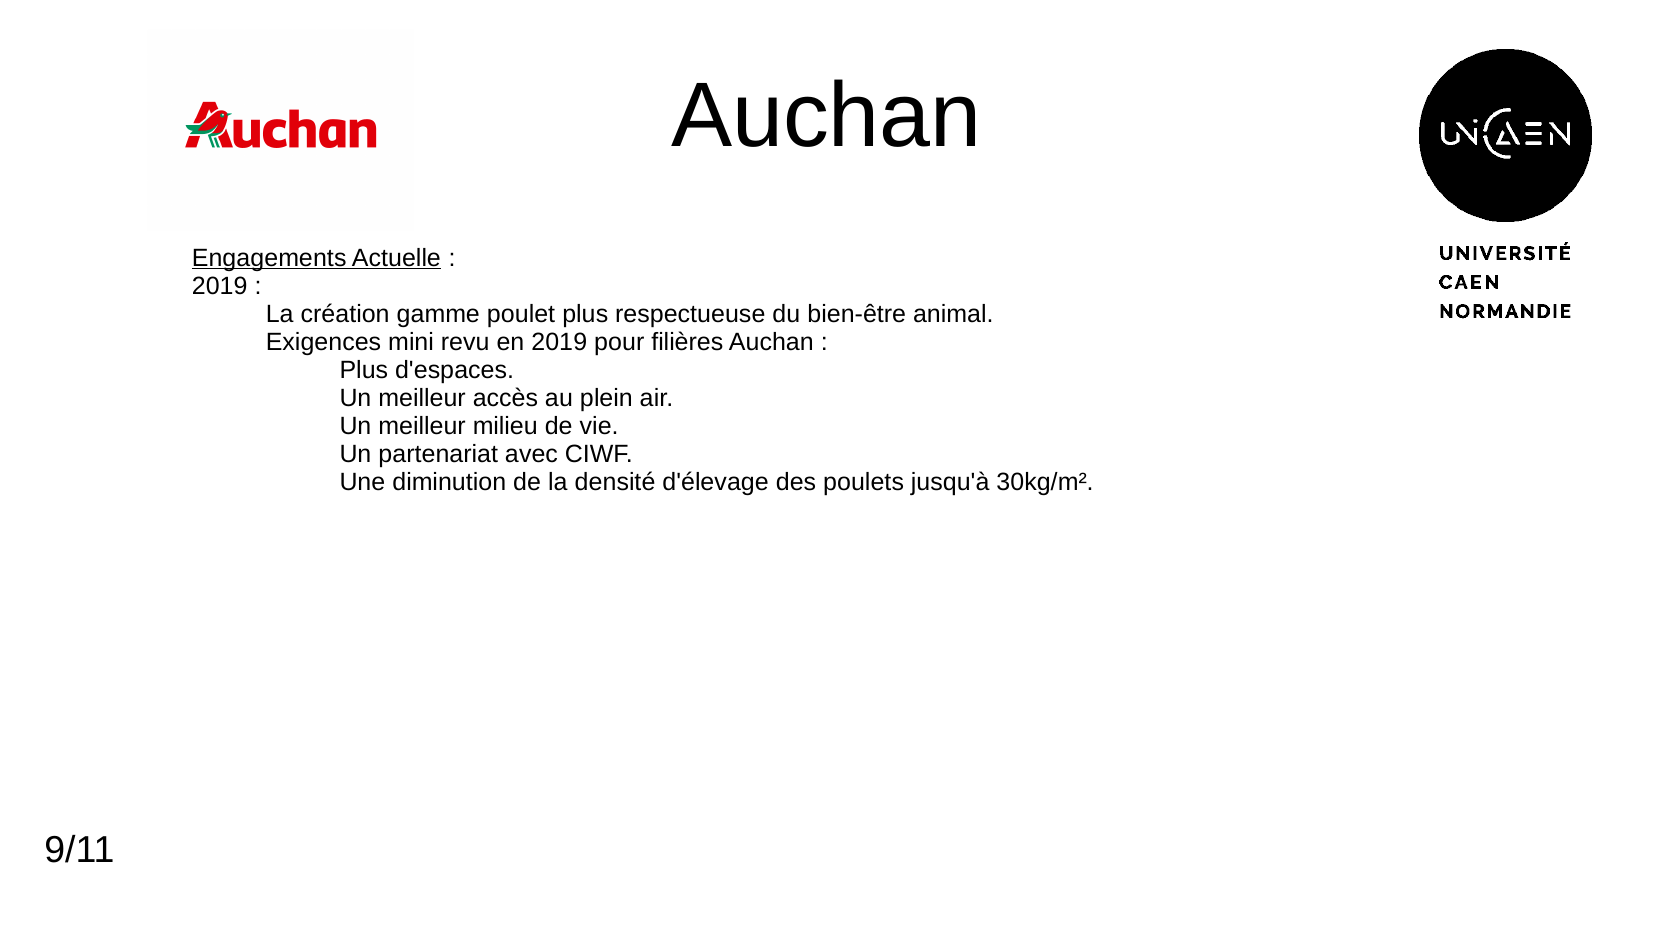

# Auchan
Engagements Actuelle :
2019 :
	La création gamme poulet plus respectueuse du bien-être animal.
	Exigences mini revu en 2019 pour filières Auchan :
		Plus d'espaces.
		Un meilleur accès au plein air.
		Un meilleur milieu de vie.
		Un partenariat avec CIWF.
		Une diminution de la densité d'élevage des poulets jusqu'à 30kg/m².